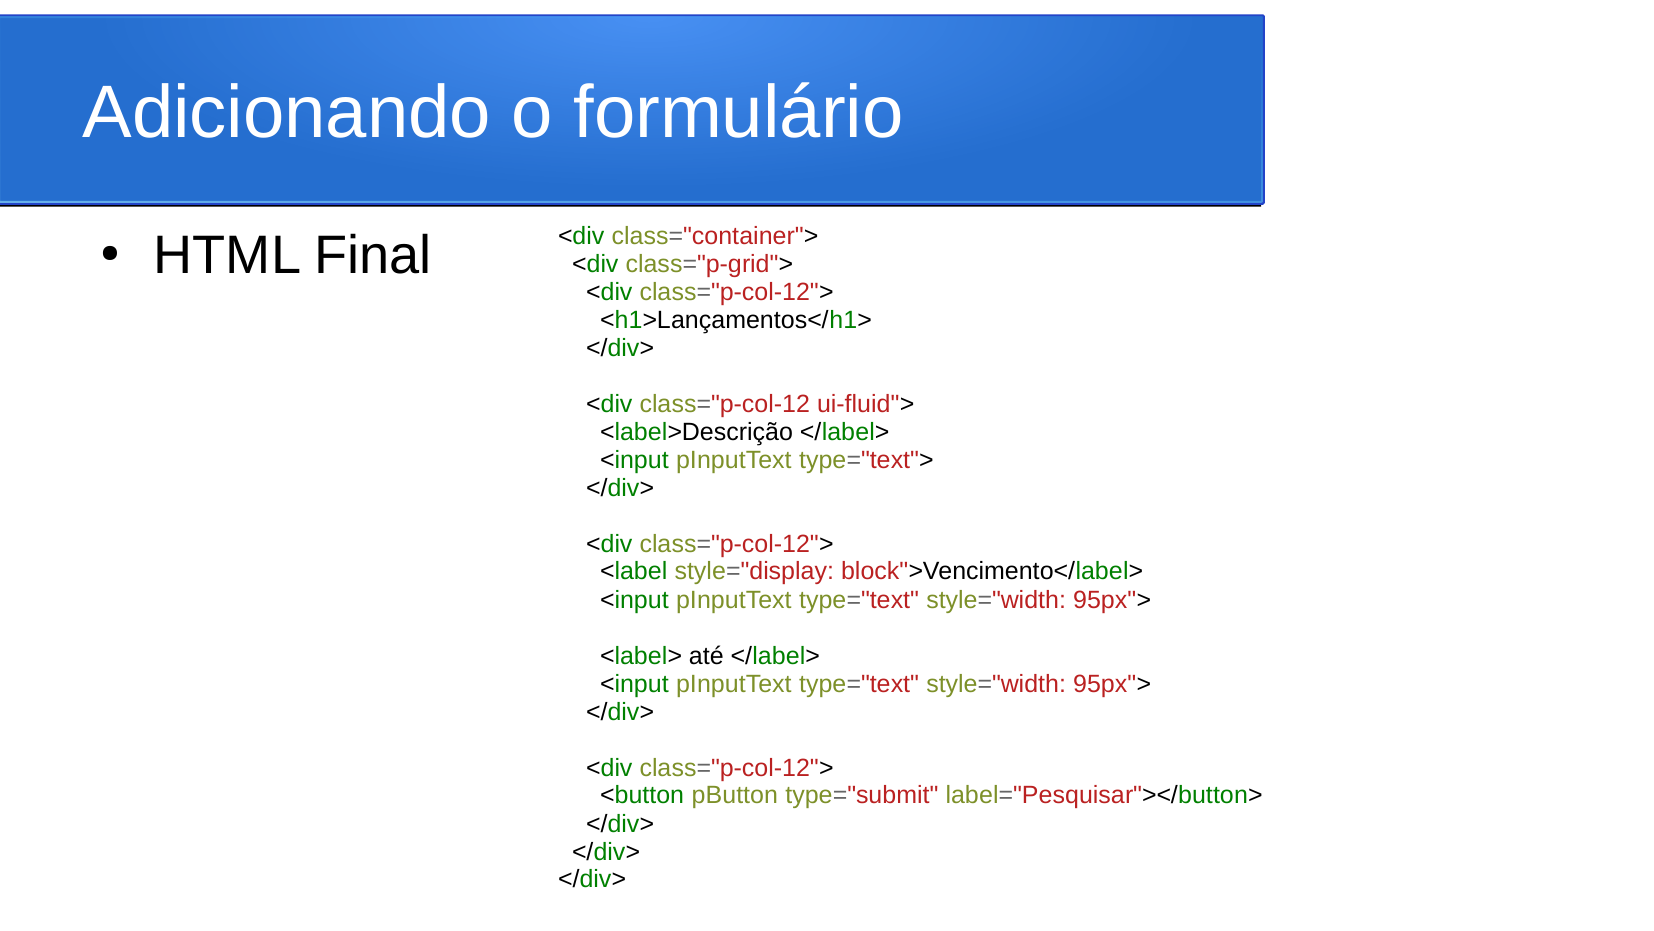

# Adicionando o formulário
<div class="container">
 <div class="p-grid">
 <div class="p-col-12">
 <h1>Lançamentos</h1>
 </div>
 <div class="p-col-12 ui-fluid">
 <label>Descrição </label>
 <input pInputText type="text">
 </div>
 <div class="p-col-12">
 <label style="display: block">Vencimento</label>
 <input pInputText type="text" style="width: 95px">
 <label> até </label>
 <input pInputText type="text" style="width: 95px">
 </div>
 <div class="p-col-12">
 <button pButton type="submit" label="Pesquisar"></button>
 </div>
 </div>
</div>
HTML Final